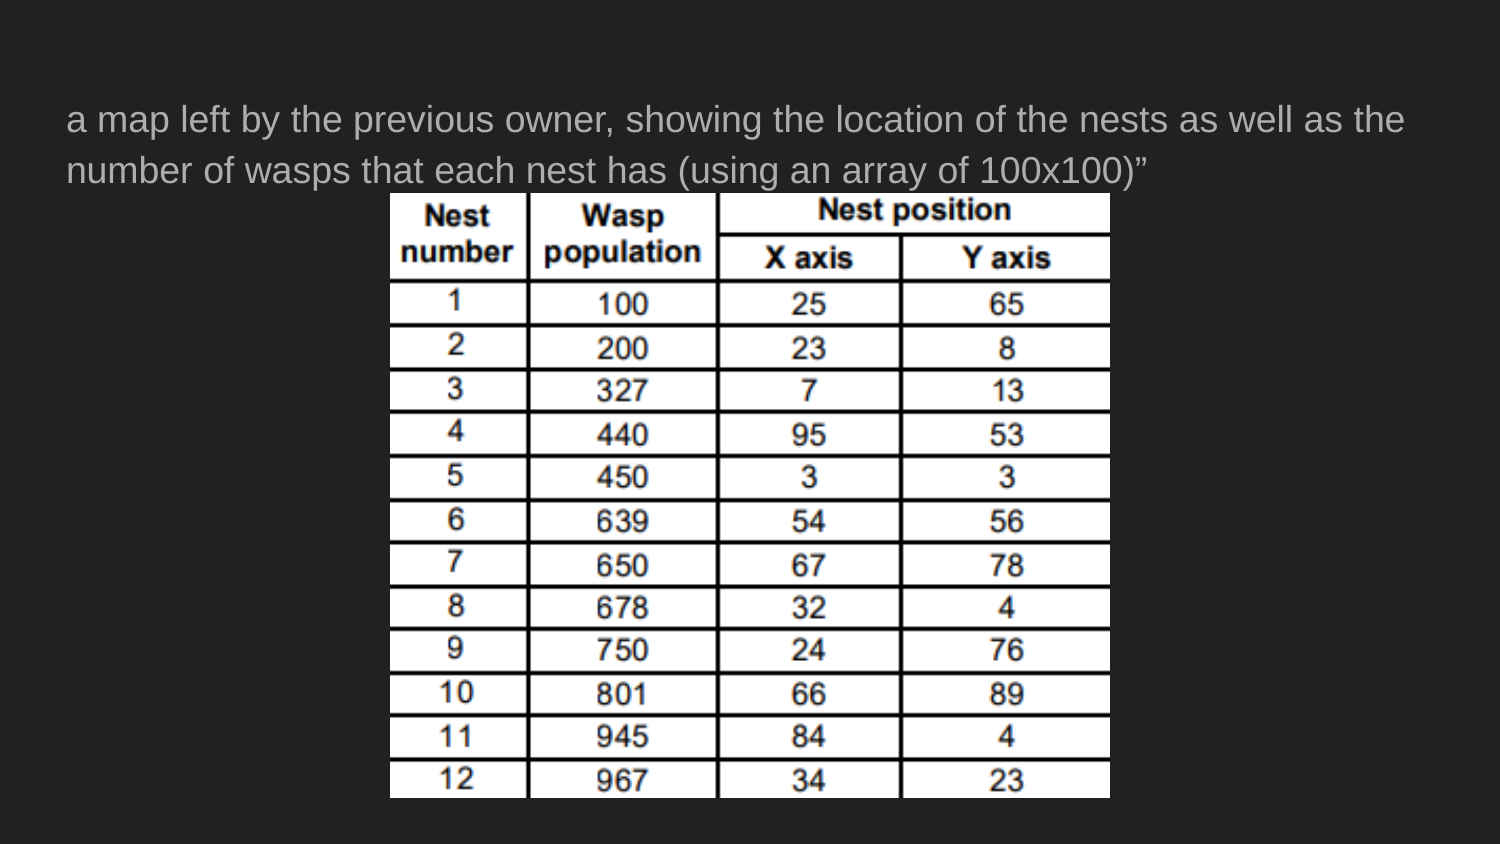

# a map left by the previous owner, showing the location of the nests as well as the number of wasps that each nest has (using an array of 100x100)”